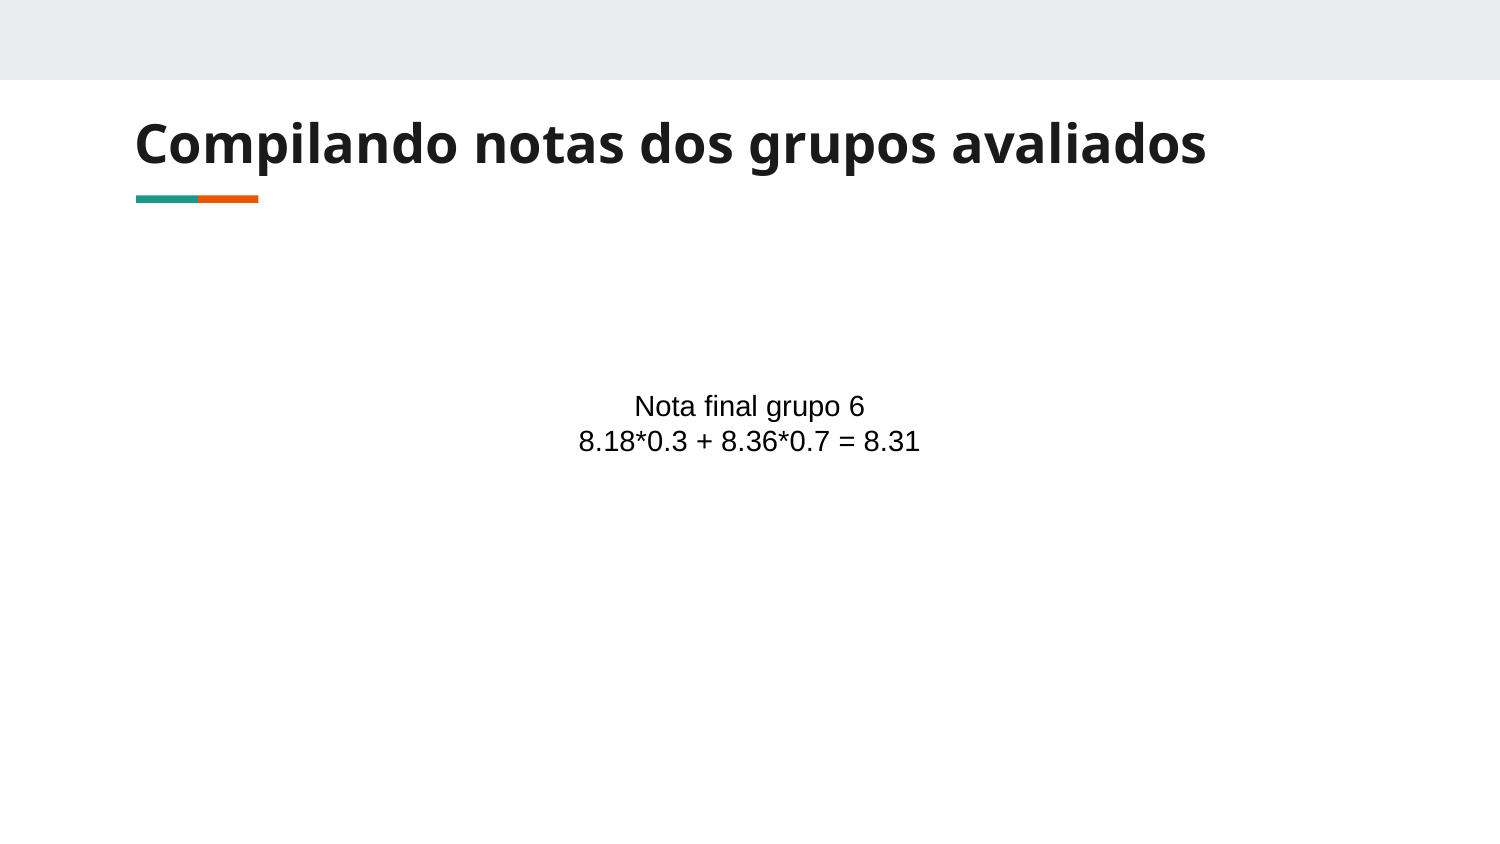

# Compilando notas dos grupos avaliados
Nota final grupo 6
8.18*0.3 + 8.36*0.7 = 8.31